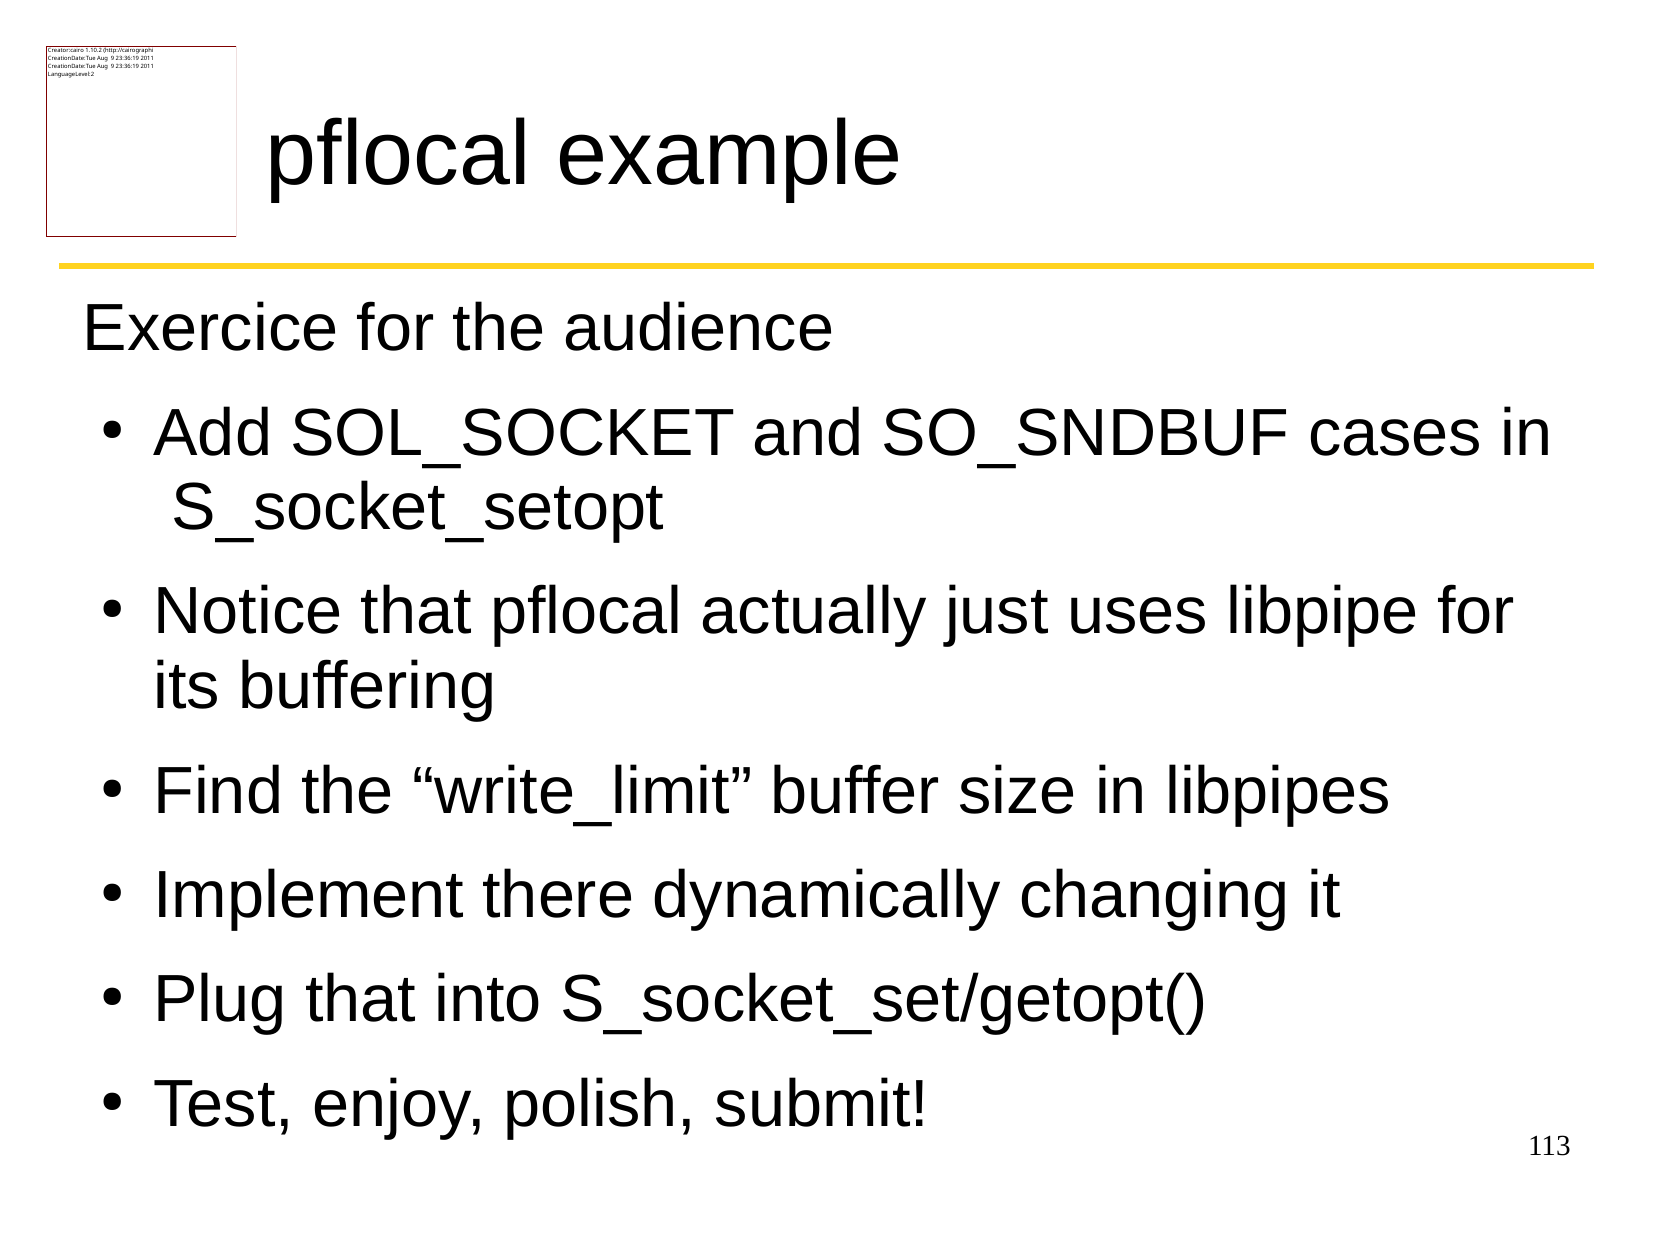

# pflocal example
Exercice for the audience
Add SOL_SOCKET and SO_SNDBUF cases in S_socket_setopt
Notice that pflocal actually just uses libpipe for its buffering
Find the “write_limit” buffer size in libpipes
Implement there dynamically changing it
Plug that into S_socket_set/getopt()
Test, enjoy, polish, submit!
113